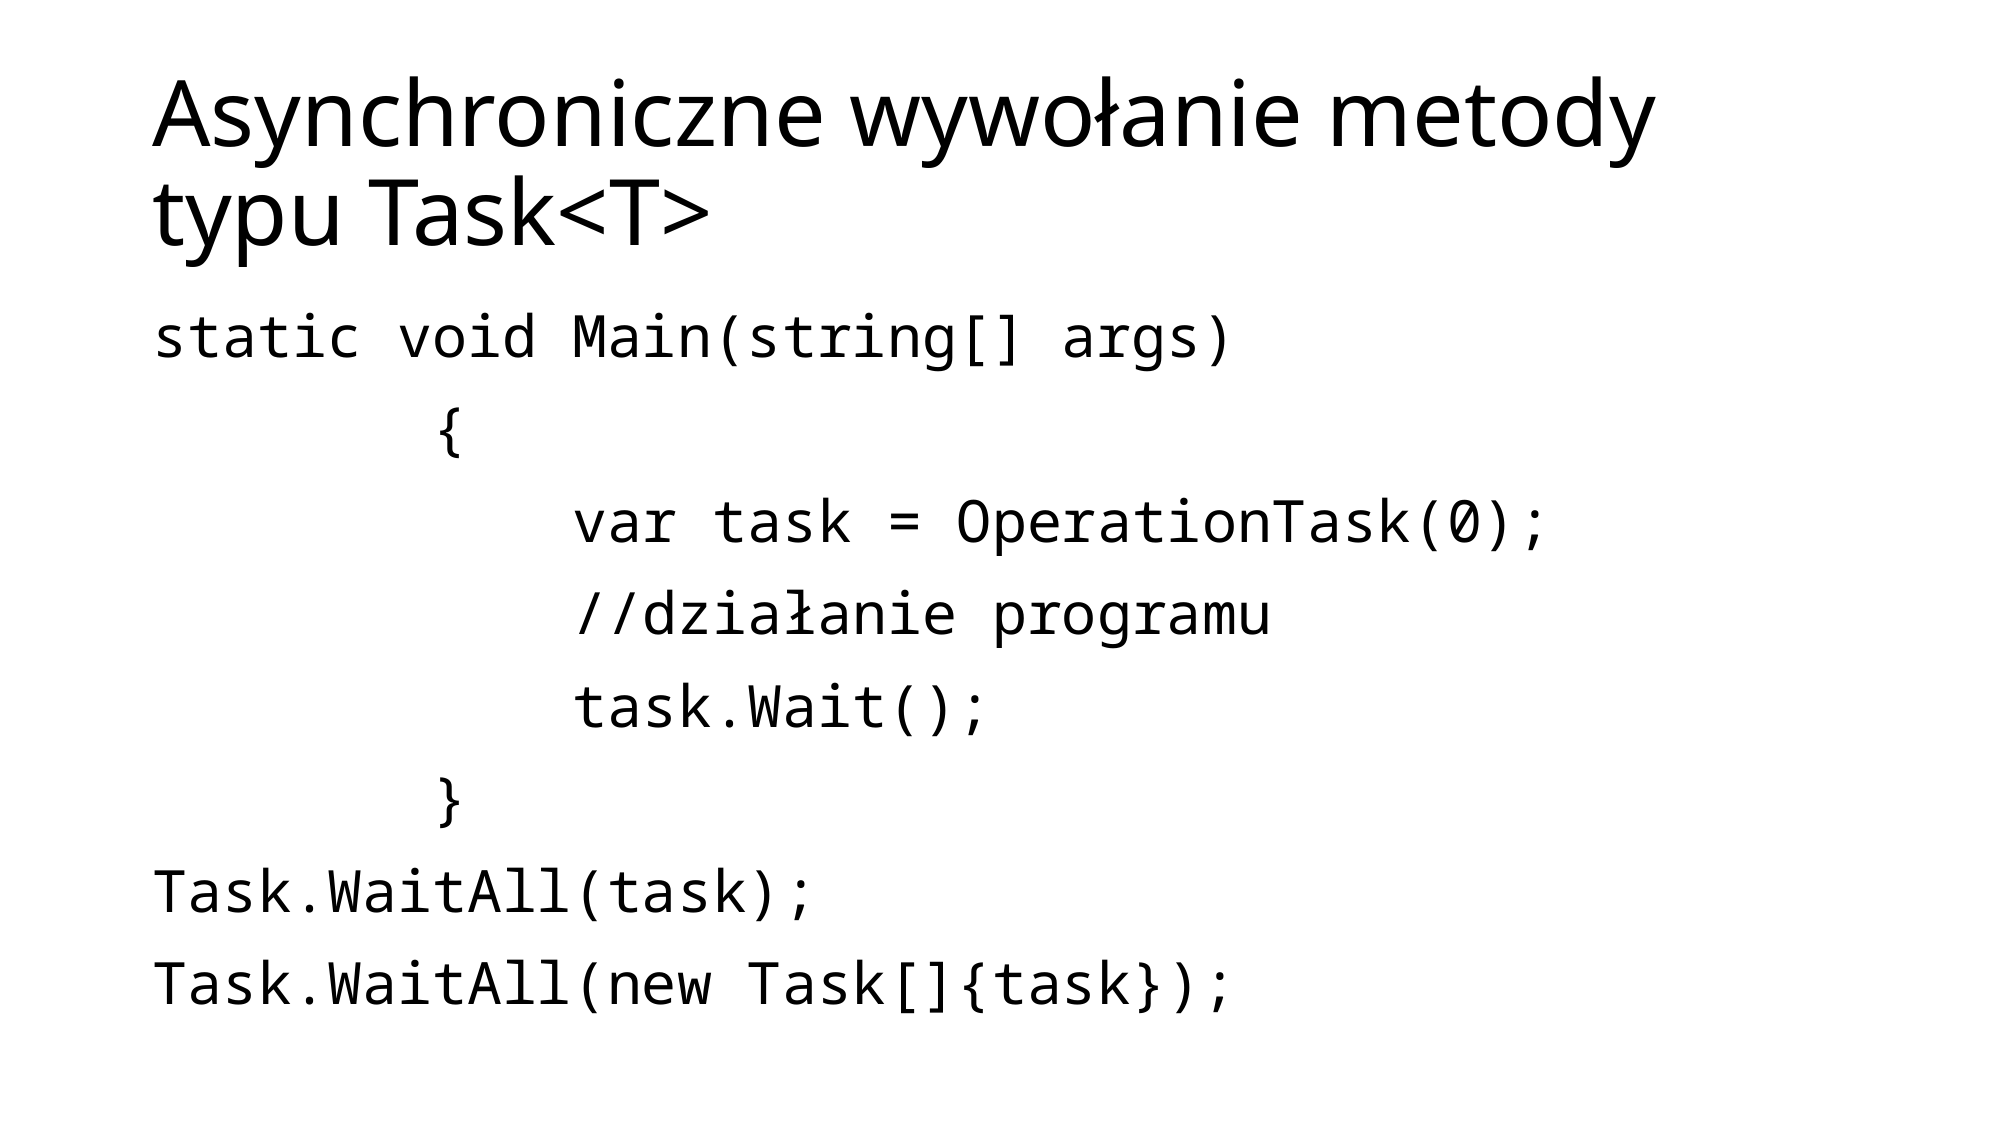

# Asynchroniczne wywołanie metody typu Task<T>
static void Main(string[] args)
 {
 var task = OperationTask(0);
 //działanie programu
 task.Wait();
 }
Task.WaitAll(task);
Task.WaitAll(new Task[]{task});